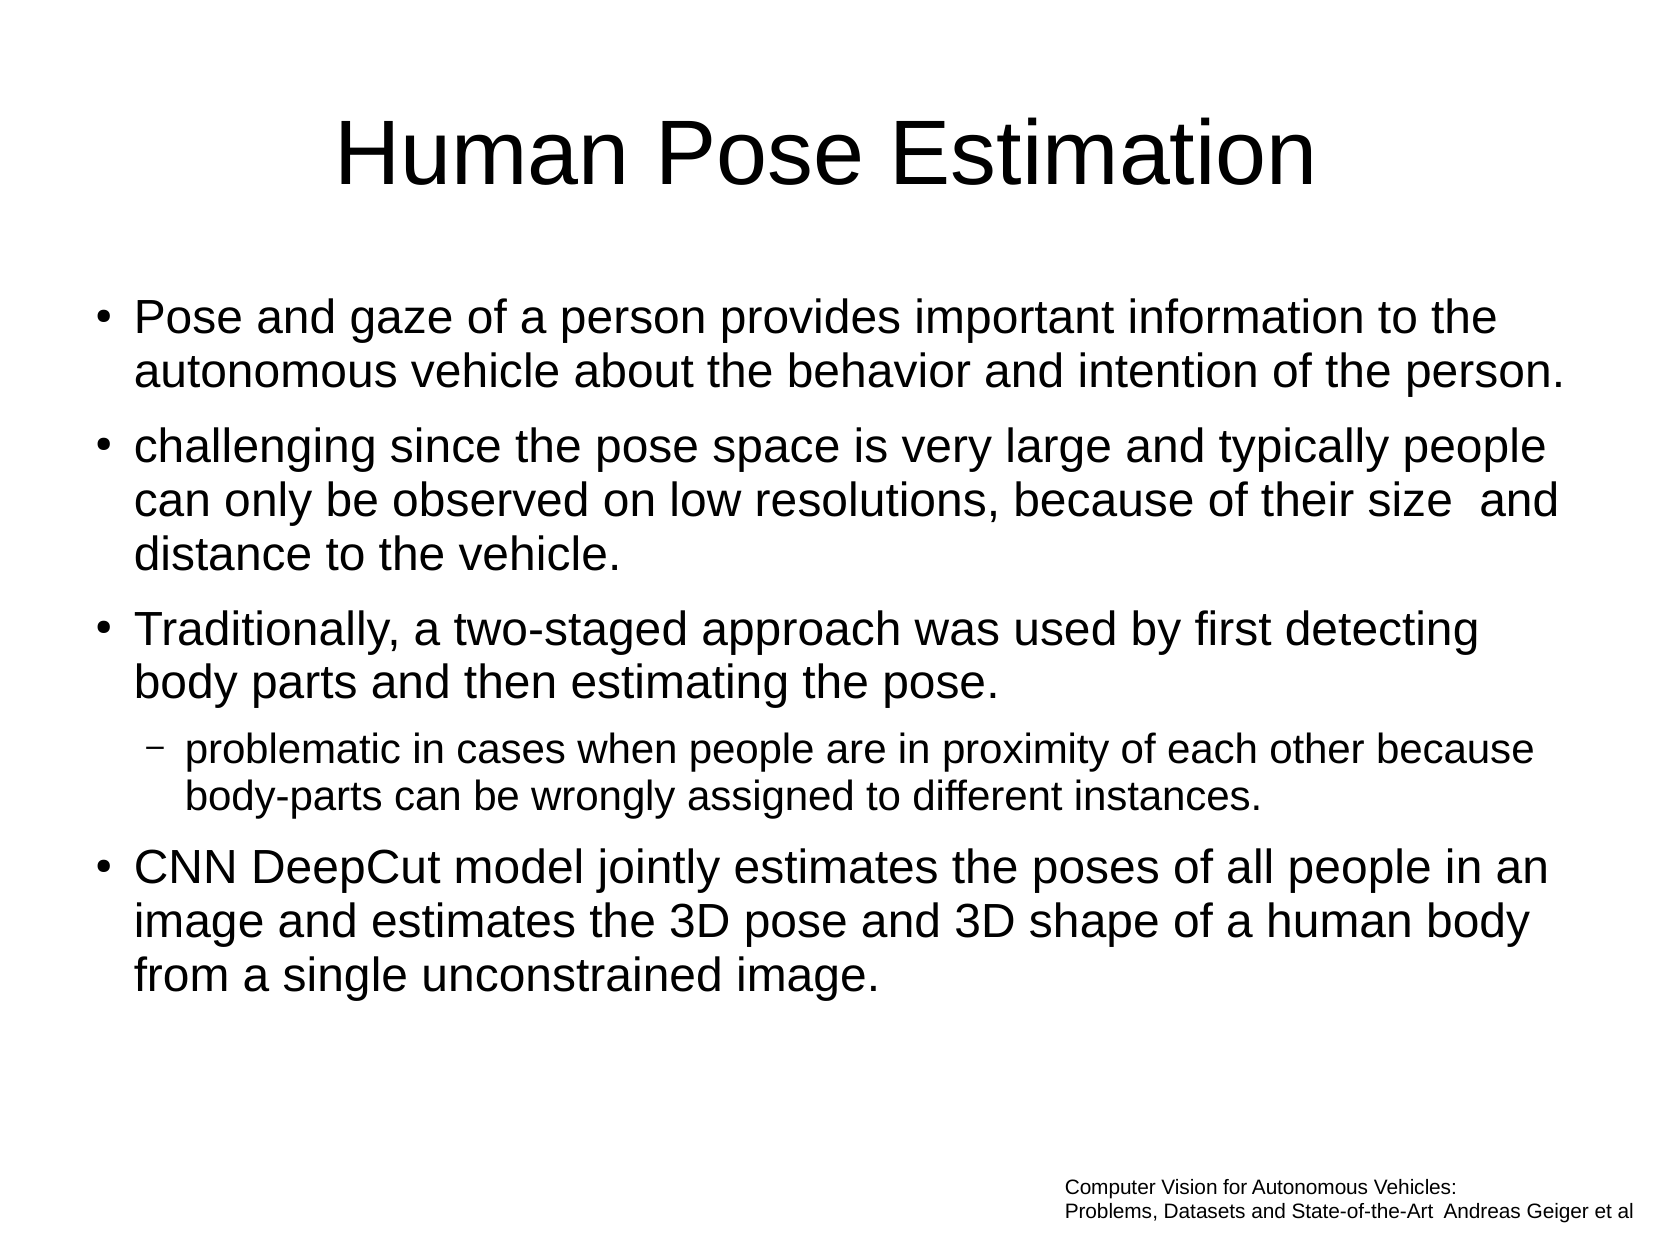

# Human Pose Estimation
Pose and gaze of a person provides important information to the autonomous vehicle about the behavior and intention of the person.
challenging since the pose space is very large and typically people can only be observed on low resolutions, because of their size and distance to the vehicle.
Traditionally, a two-staged approach was used by first detecting body parts and then estimating the pose.
problematic in cases when people are in proximity of each other because body-parts can be wrongly assigned to different instances.
CNN DeepCut model jointly estimates the poses of all people in an image and estimates the 3D pose and 3D shape of a human body from a single unconstrained image.
Computer Vision for Autonomous Vehicles:
Problems, Datasets and State-of-the-Art Andreas Geiger et al